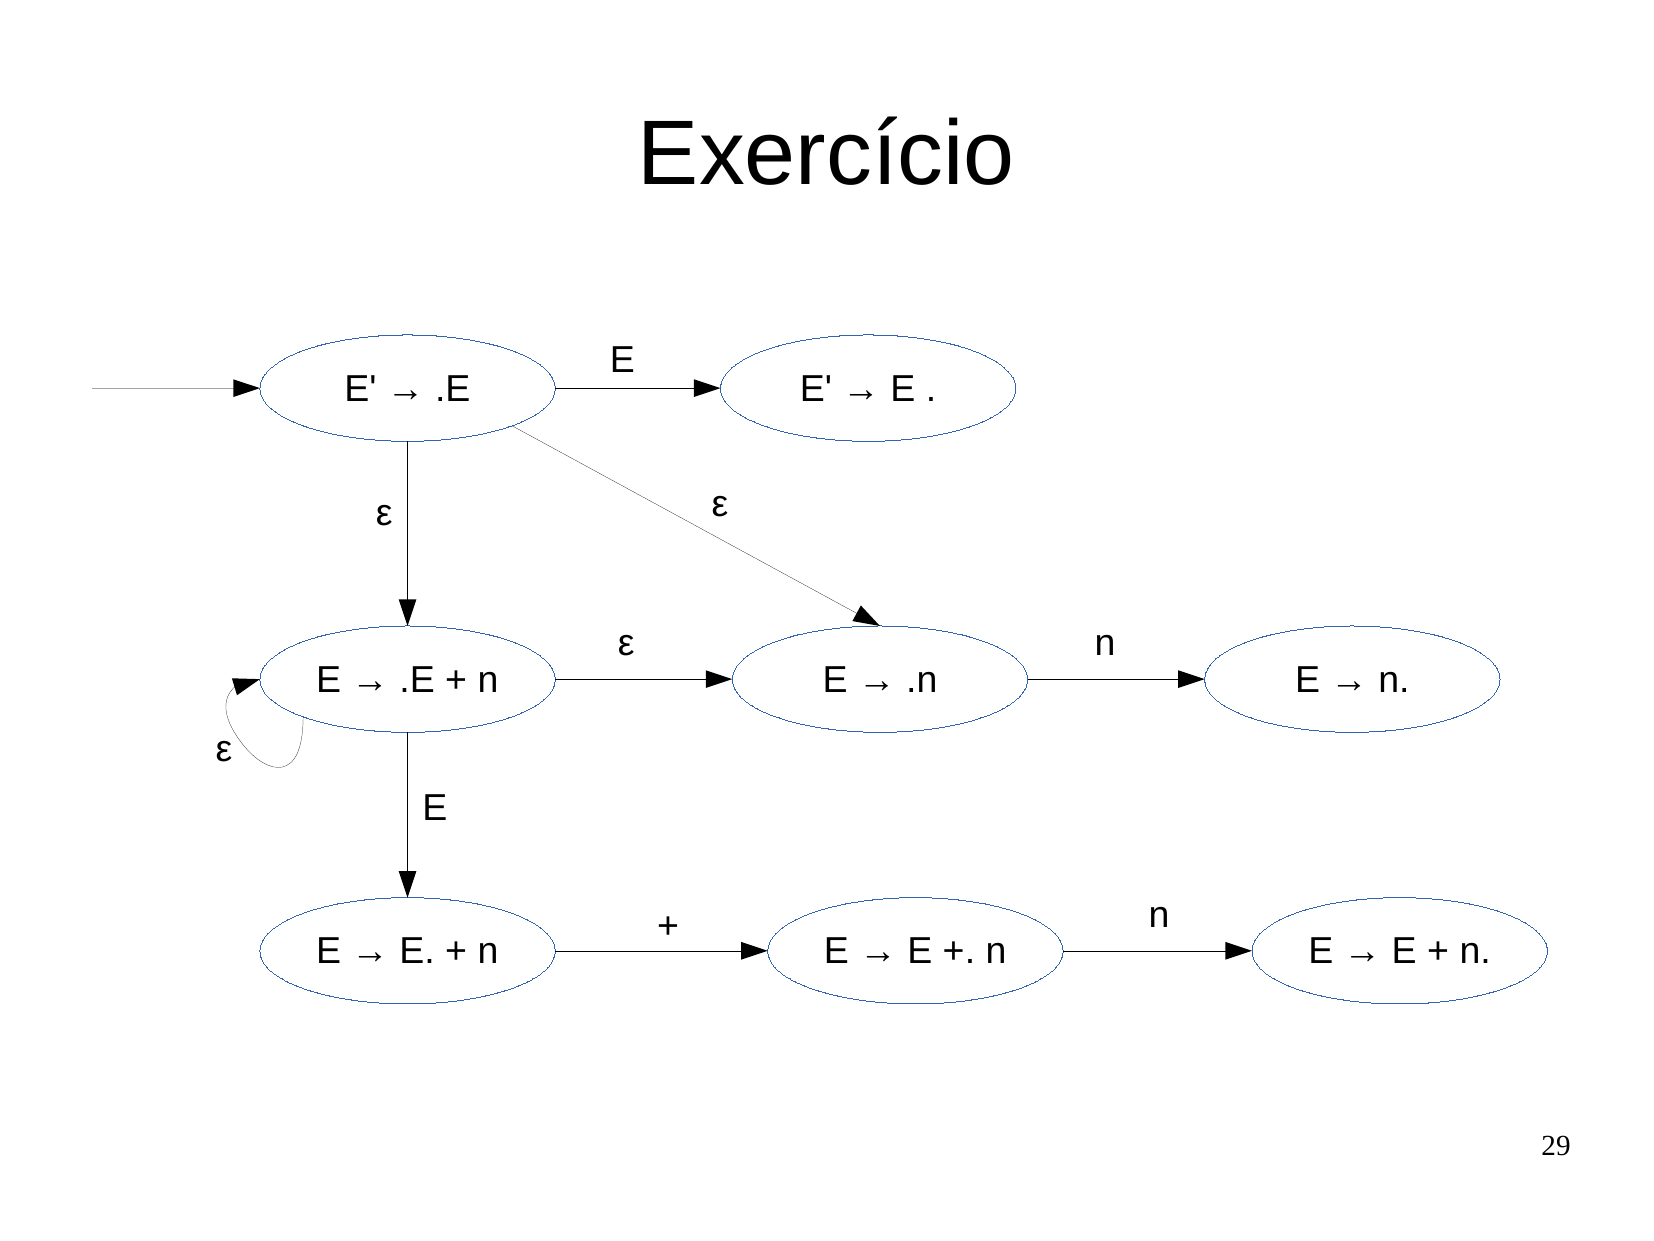

# Exercício
E
E' → .E
E' → E .
ε
ε
ε
n
E → .E + n
E → .n
E → n.
ε
E
n
E → E. + n
+
E → E +. n
E → E + n.
29